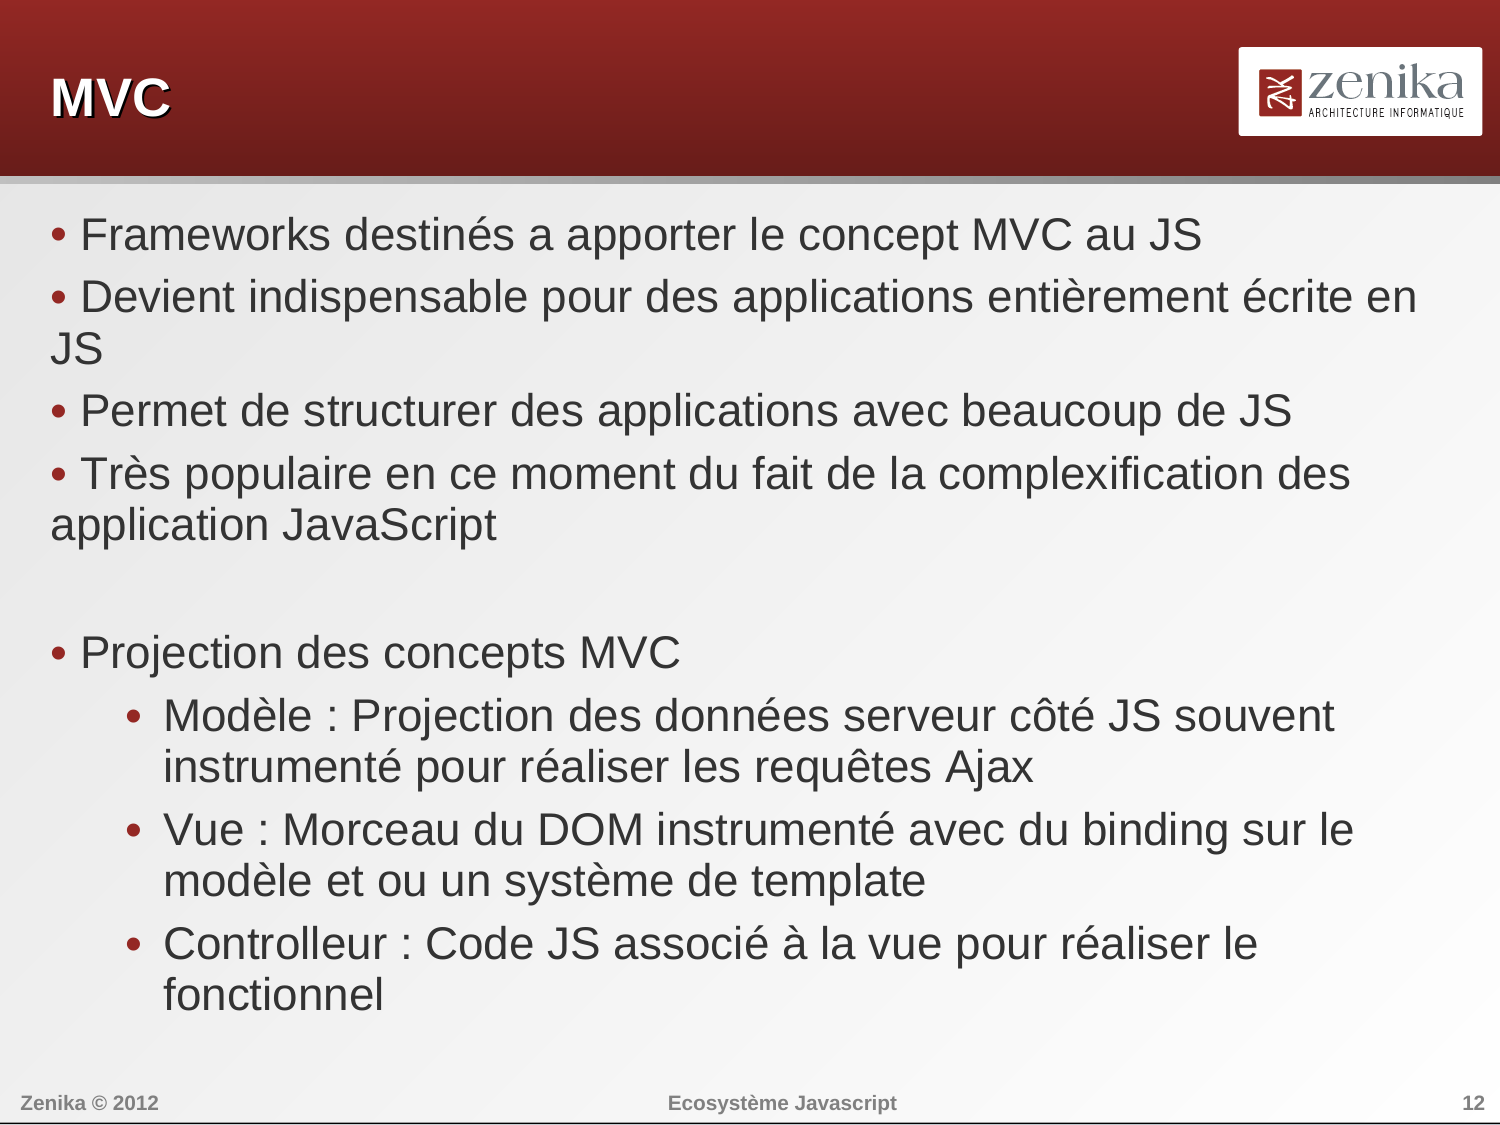

# MVC
 Frameworks destinés a apporter le concept MVC au JS
 Devient indispensable pour des applications entièrement écrite en JS
 Permet de structurer des applications avec beaucoup de JS
 Très populaire en ce moment du fait de la complexification des application JavaScript
 Projection des concepts MVC
Modèle : Projection des données serveur côté JS souvent instrumenté pour réaliser les requêtes Ajax
Vue : Morceau du DOM instrumenté avec du binding sur le modèle et ou un système de template
Controlleur : Code JS associé à la vue pour réaliser le fonctionnel